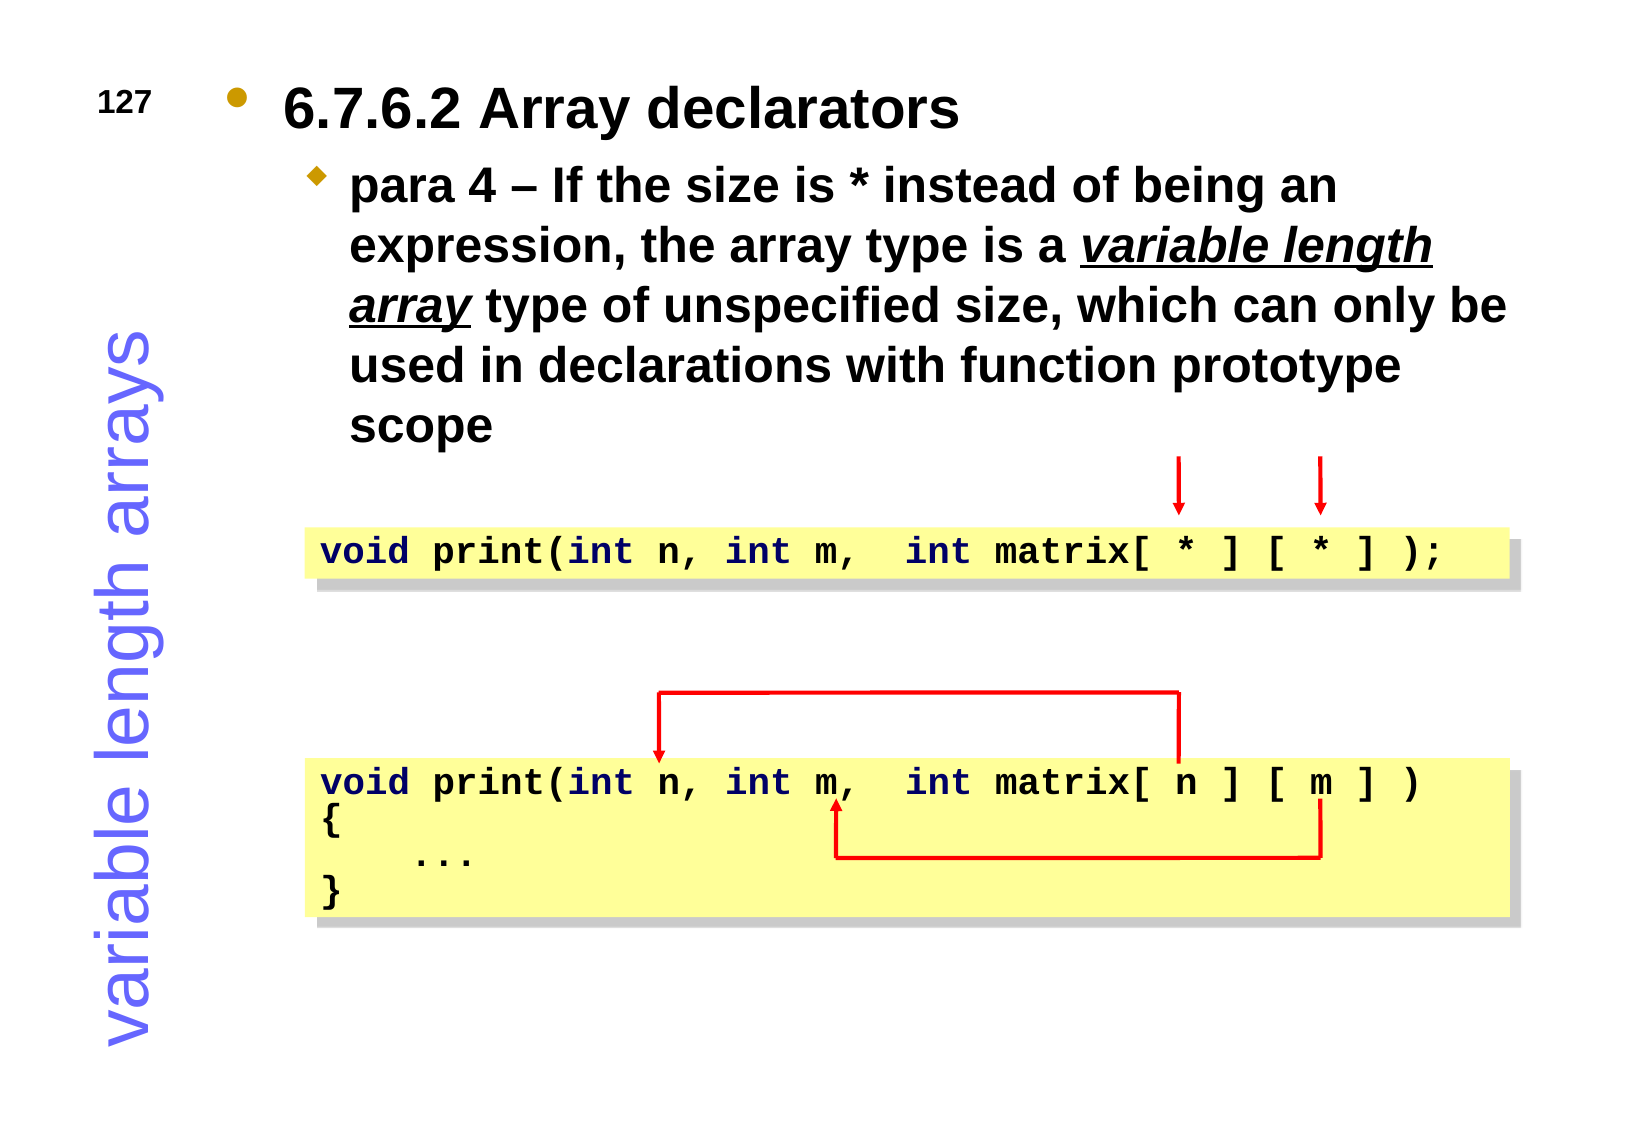

127
# 6.7.6.2 Array declarators
para 4 – If the size is * instead of being an expression, the array type is a variable length array type of unspecified size, which can only be used in declarations with function prototype scope
void print(int n, int m, int matrix[ * ] [ * ] );
variable length arrays
void print(int n, int m, int matrix[ n ] [ m ] )
{
 ...
}